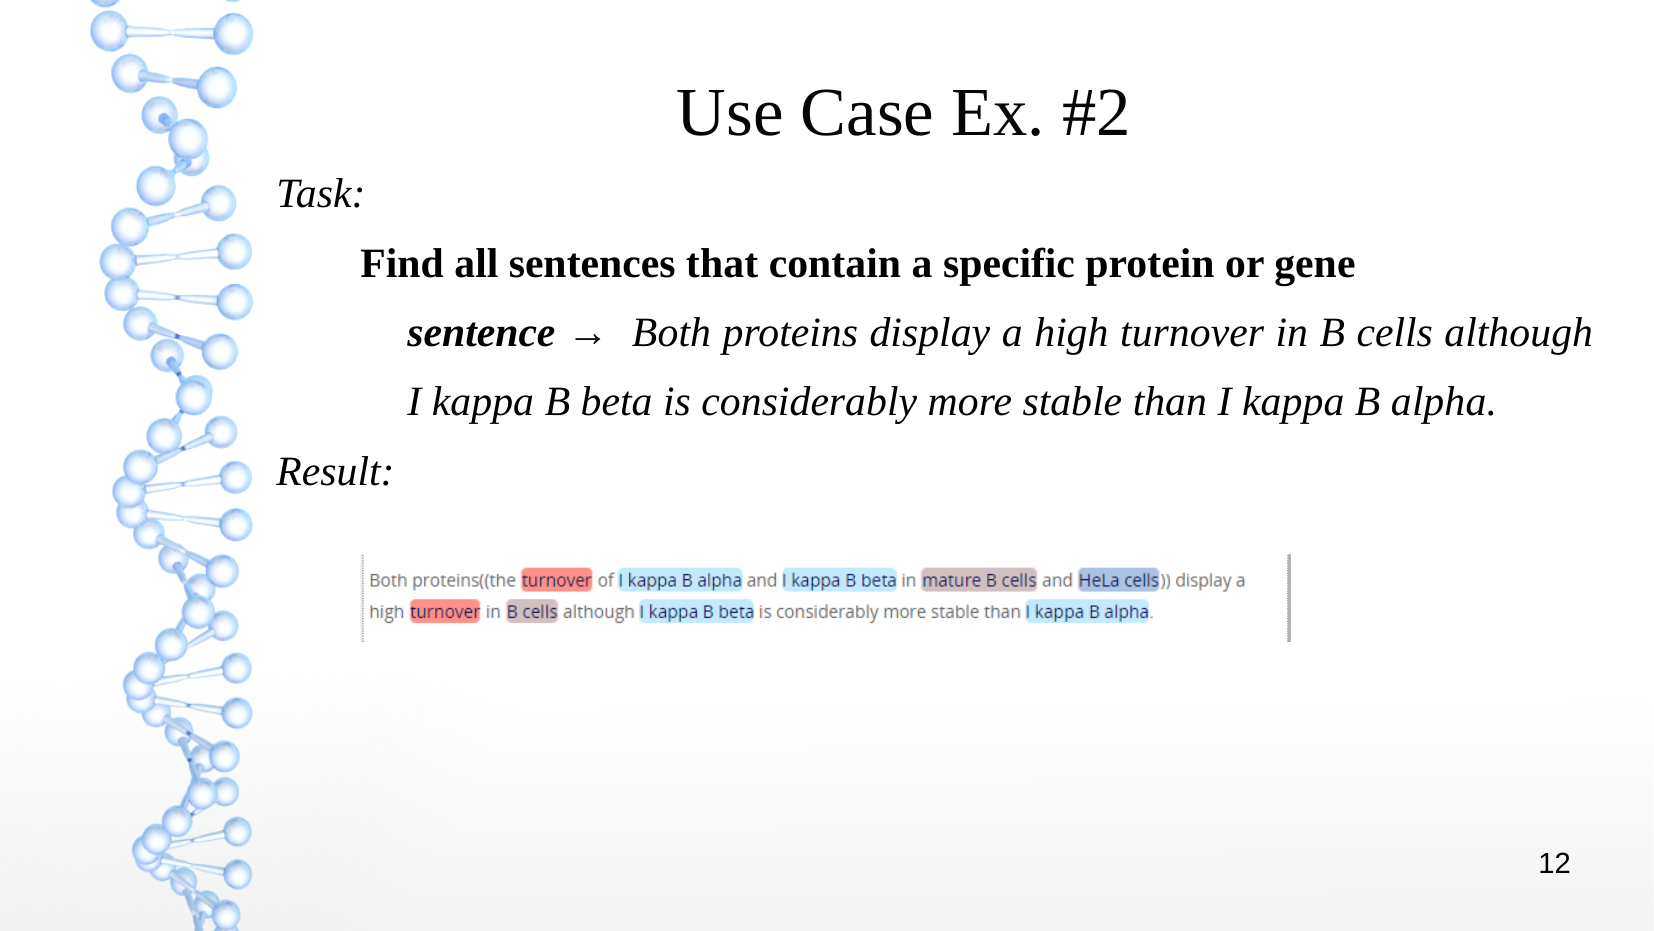

Task:
 Find all sentences that contain a specific protein or gene
sentence → Both proteins display a high turnover in B cells although I kappa B beta is considerably more stable than I kappa B alpha.
Result:
# Use Case Ex. #2
12